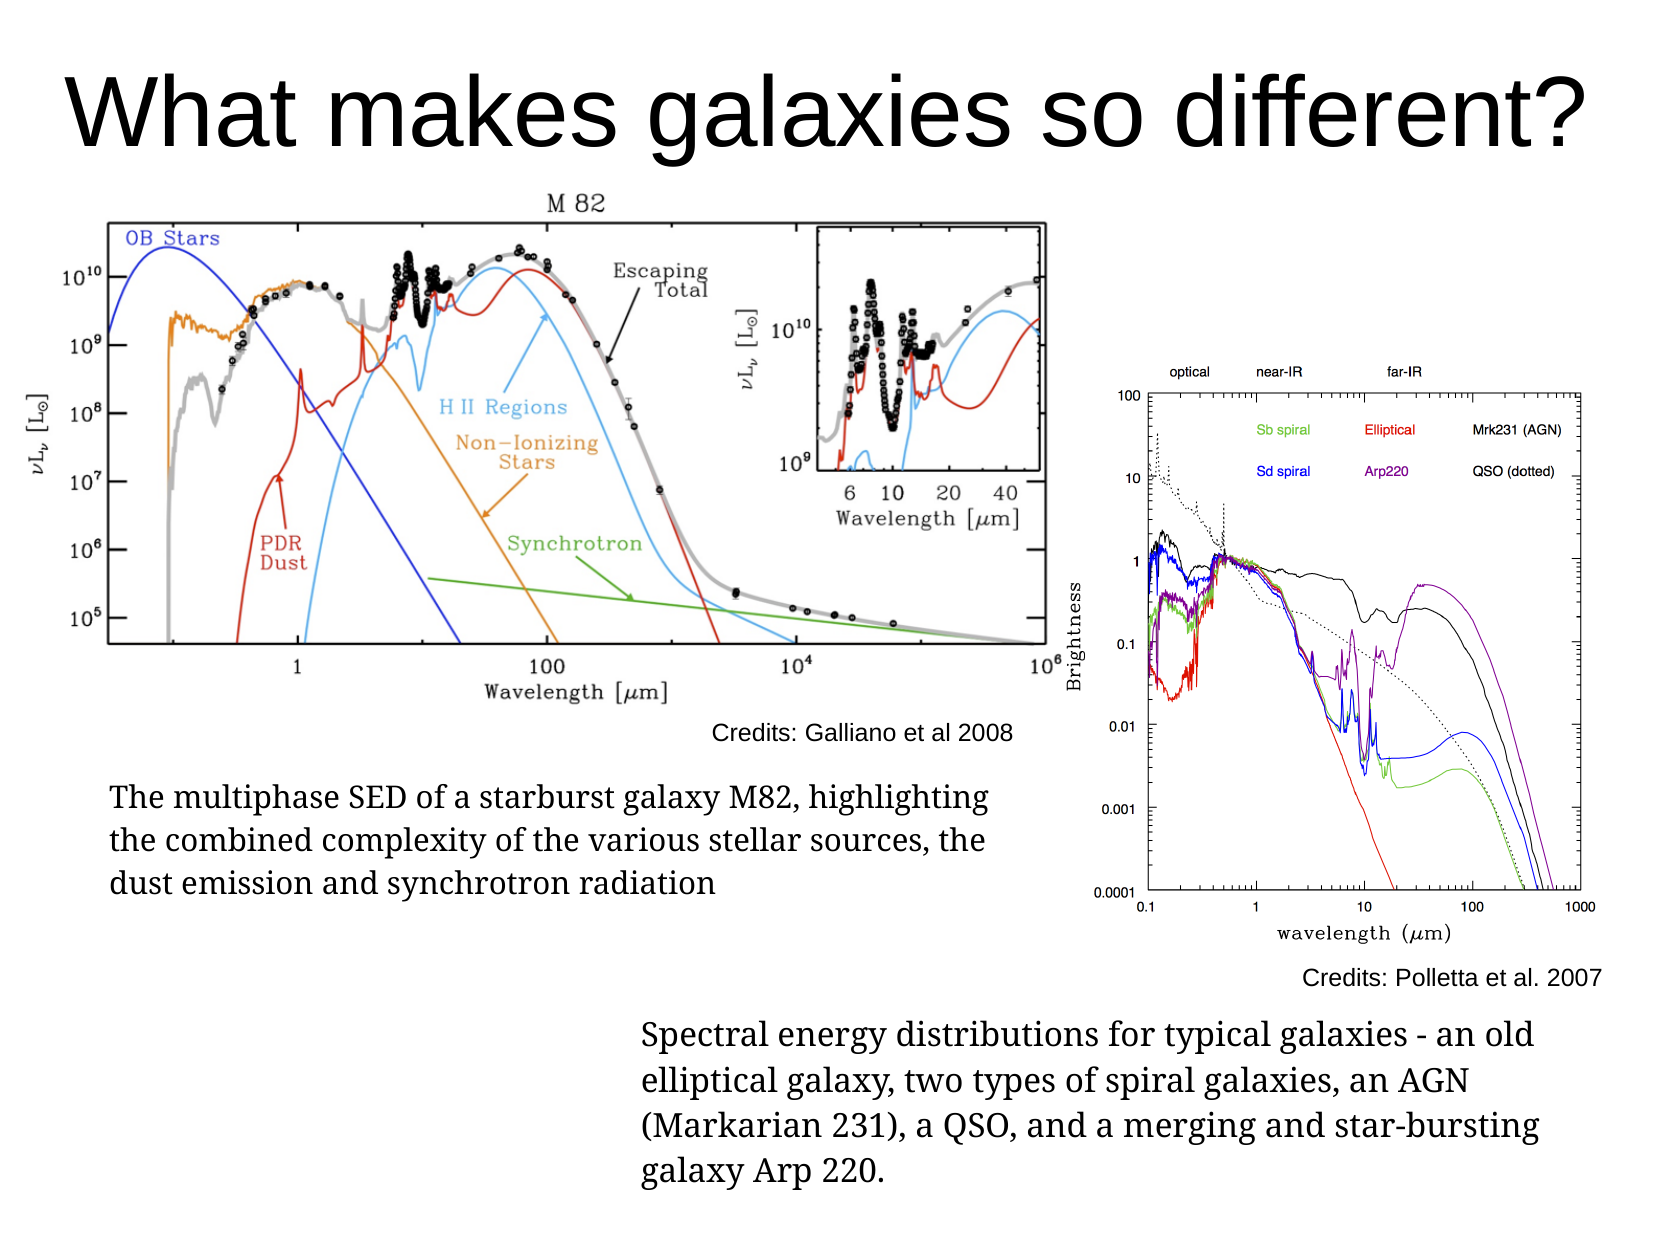

# What makes galaxies so different?
Credits: Galliano et al 2008
The multiphase SED of a starburst galaxy M82, highlighting the combined complexity of the various stellar sources, the dust emission and synchrotron radiation
Credits: Polletta et al. 2007
Spectral energy distributions for typical galaxies - an old elliptical galaxy, two types of spiral galaxies, an AGN (Markarian 231), a QSO, and a merging and star-bursting galaxy Arp 220.